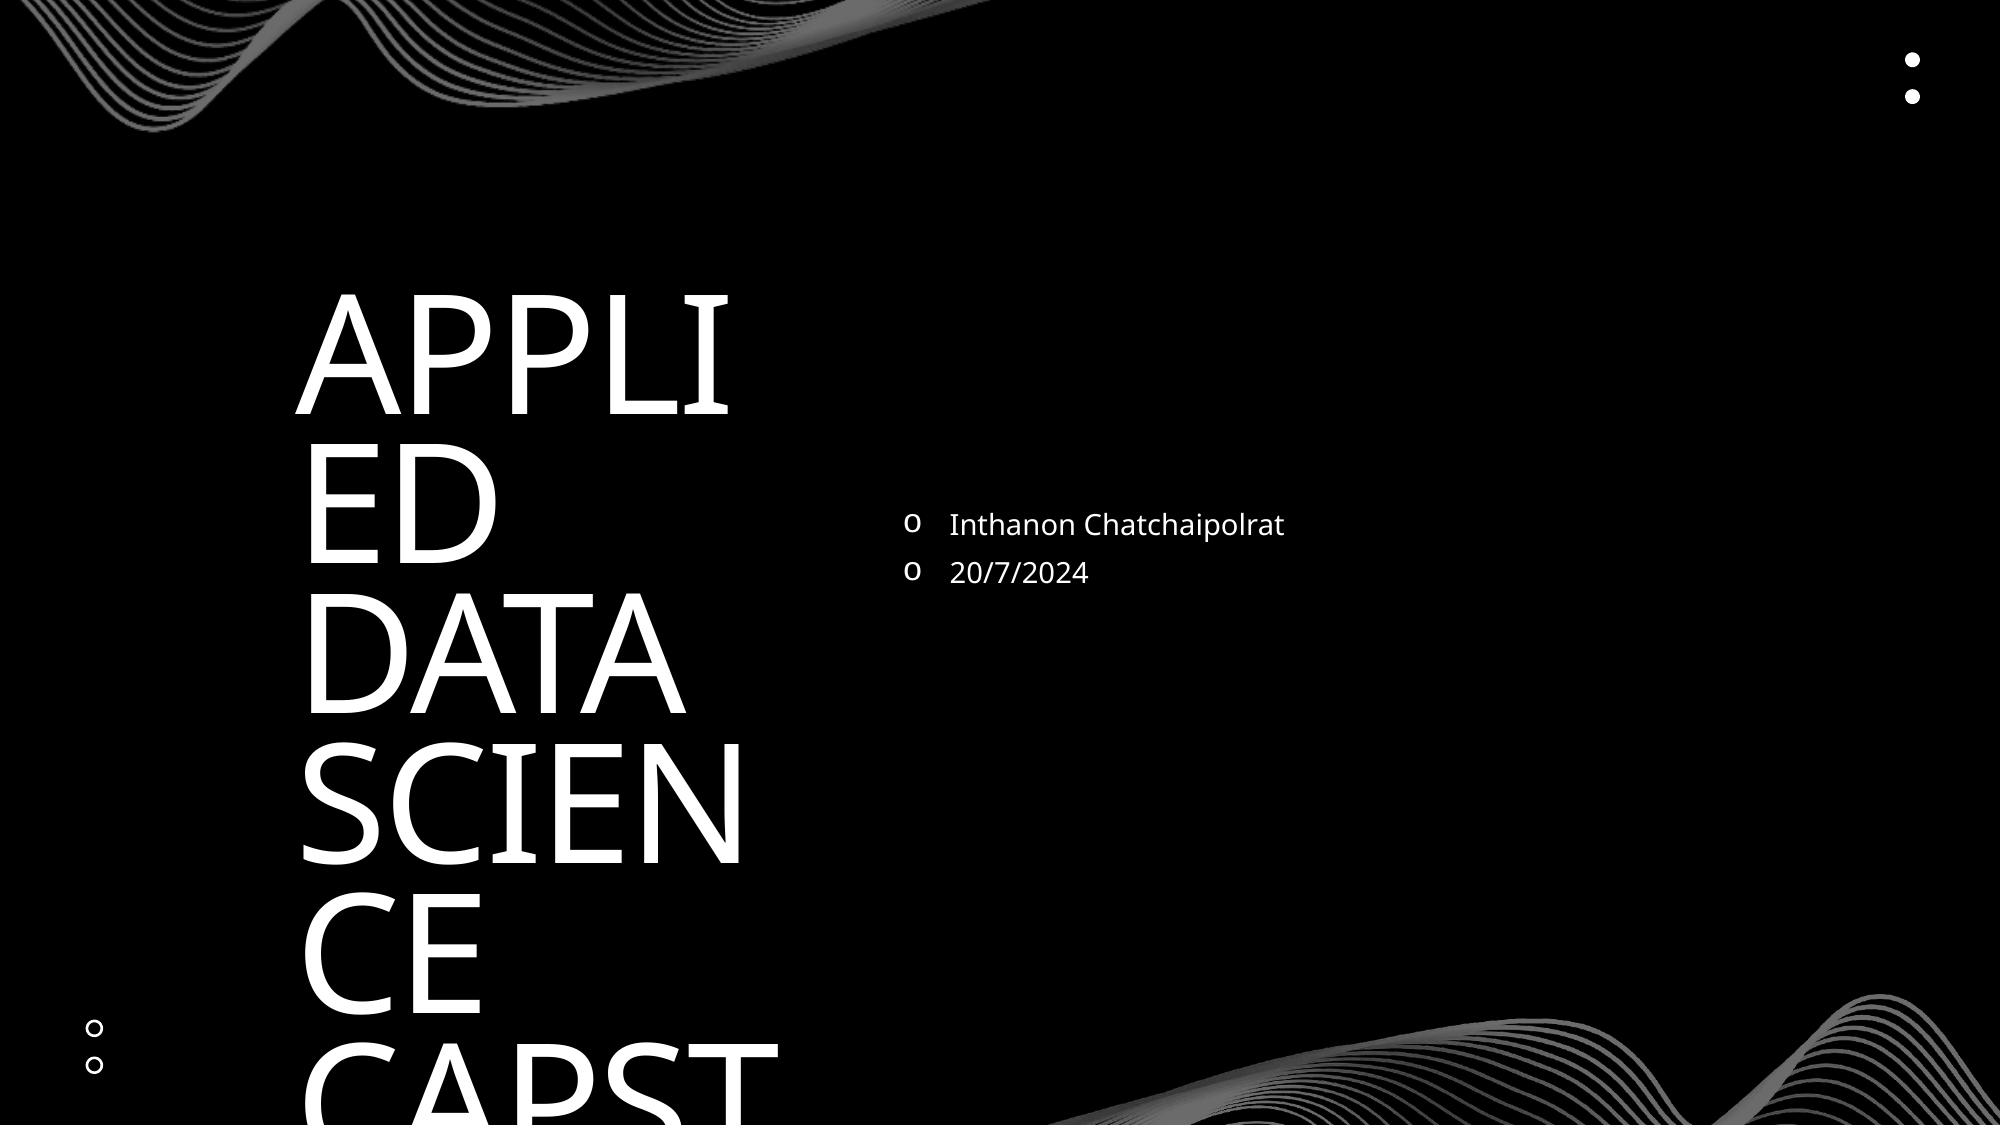

# Applied Data Science Capstone Project
Inthanon Chatchaipolrat
20/7/2024